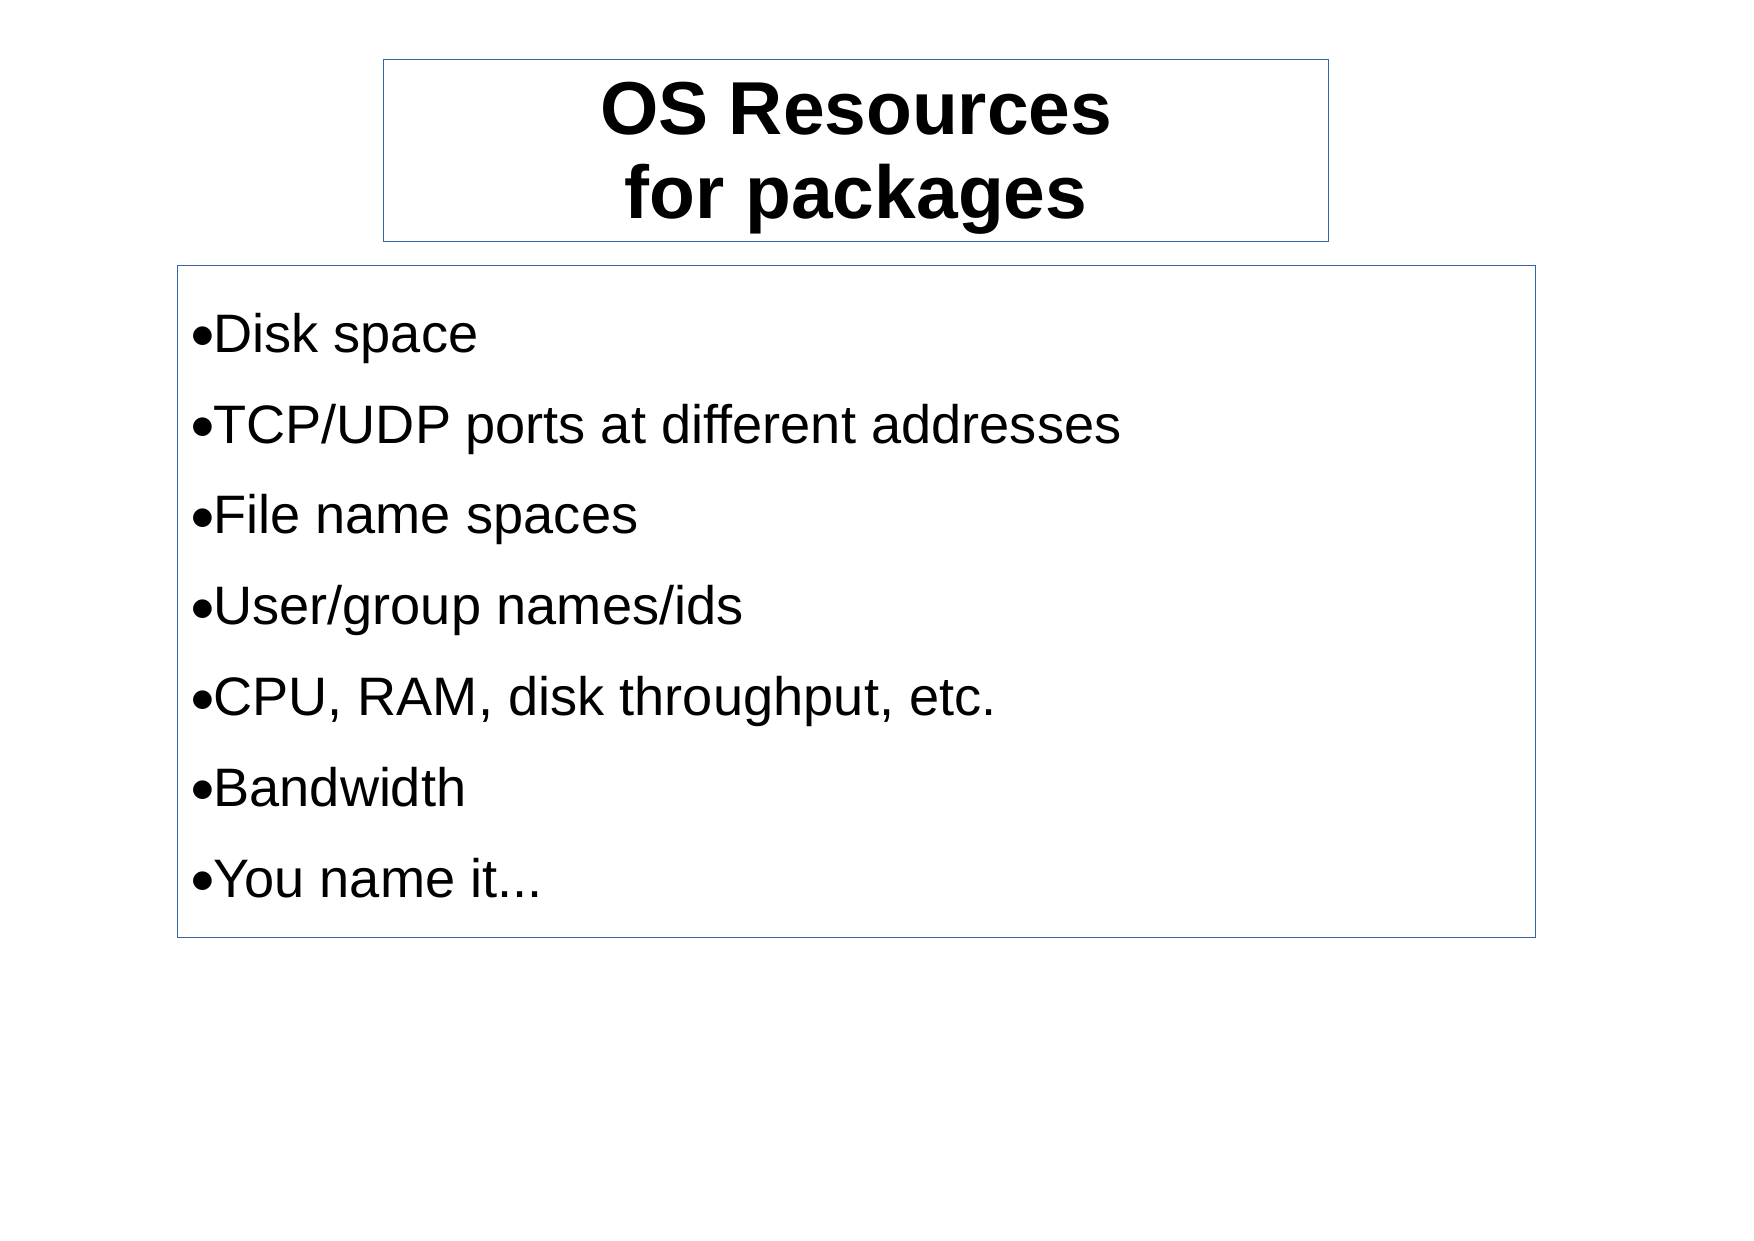

OS Resources
for packages
Disk space
TCP/UDP ports at different addresses
File name spaces
User/group names/ids
CPU, RAM, disk throughput, etc.
Bandwidth
You name it...